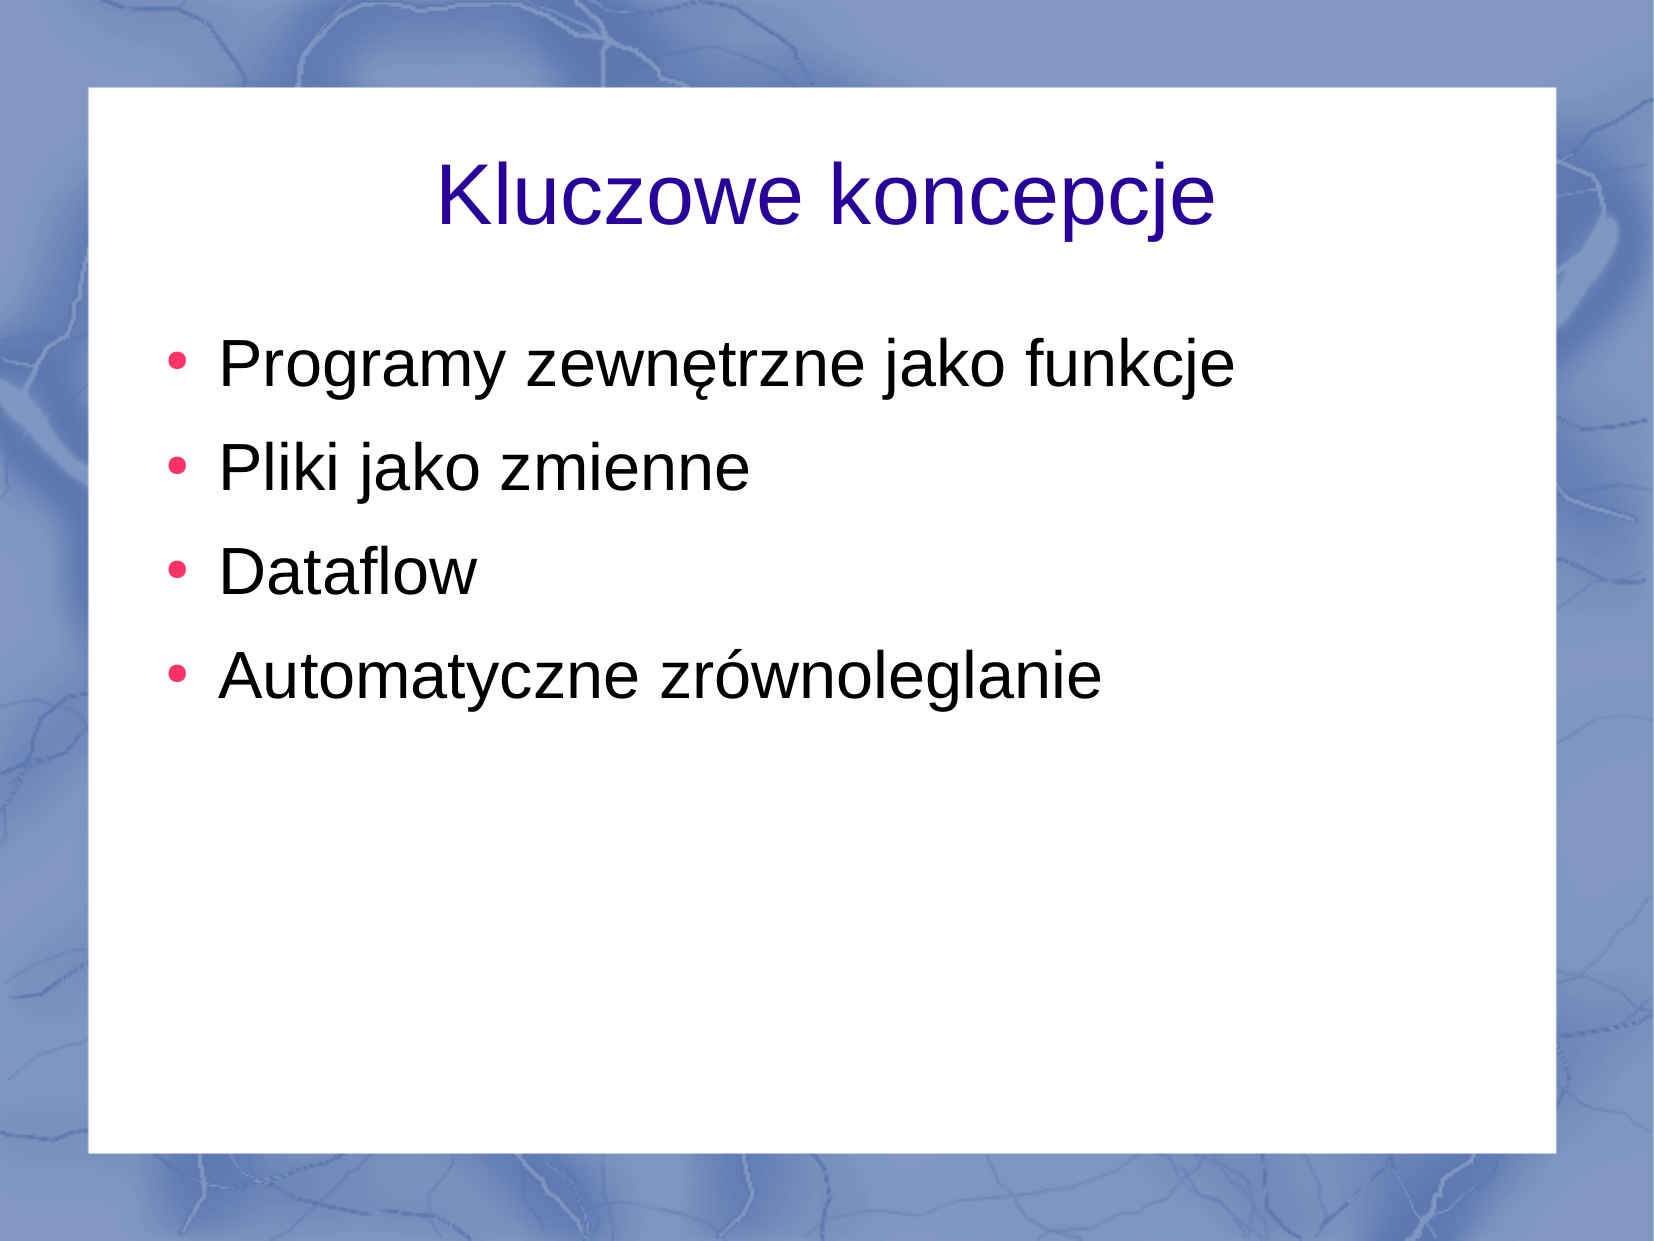

# Kluczowe koncepcje
Programy zewnętrzne jako funkcje
Pliki jako zmienne
Dataflow
Automatyczne zrównoleglanie